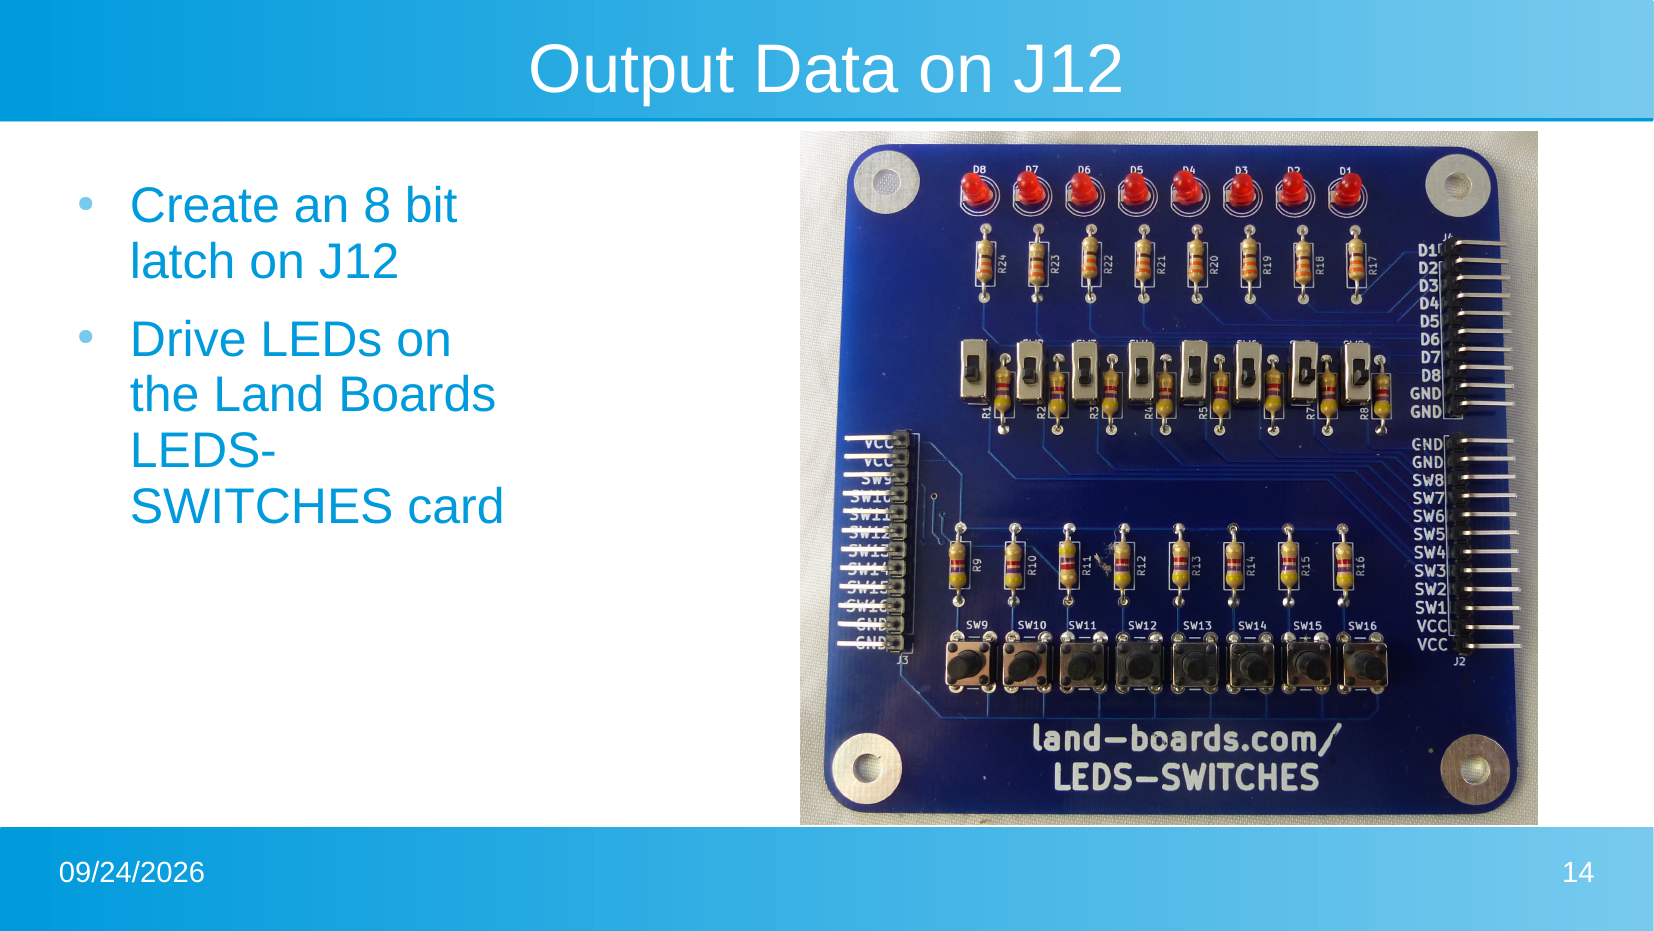

# Output Data on J12
Create an 8 bit latch on J12
Drive LEDs on the Land Boards LEDS-SWITCHES card
14